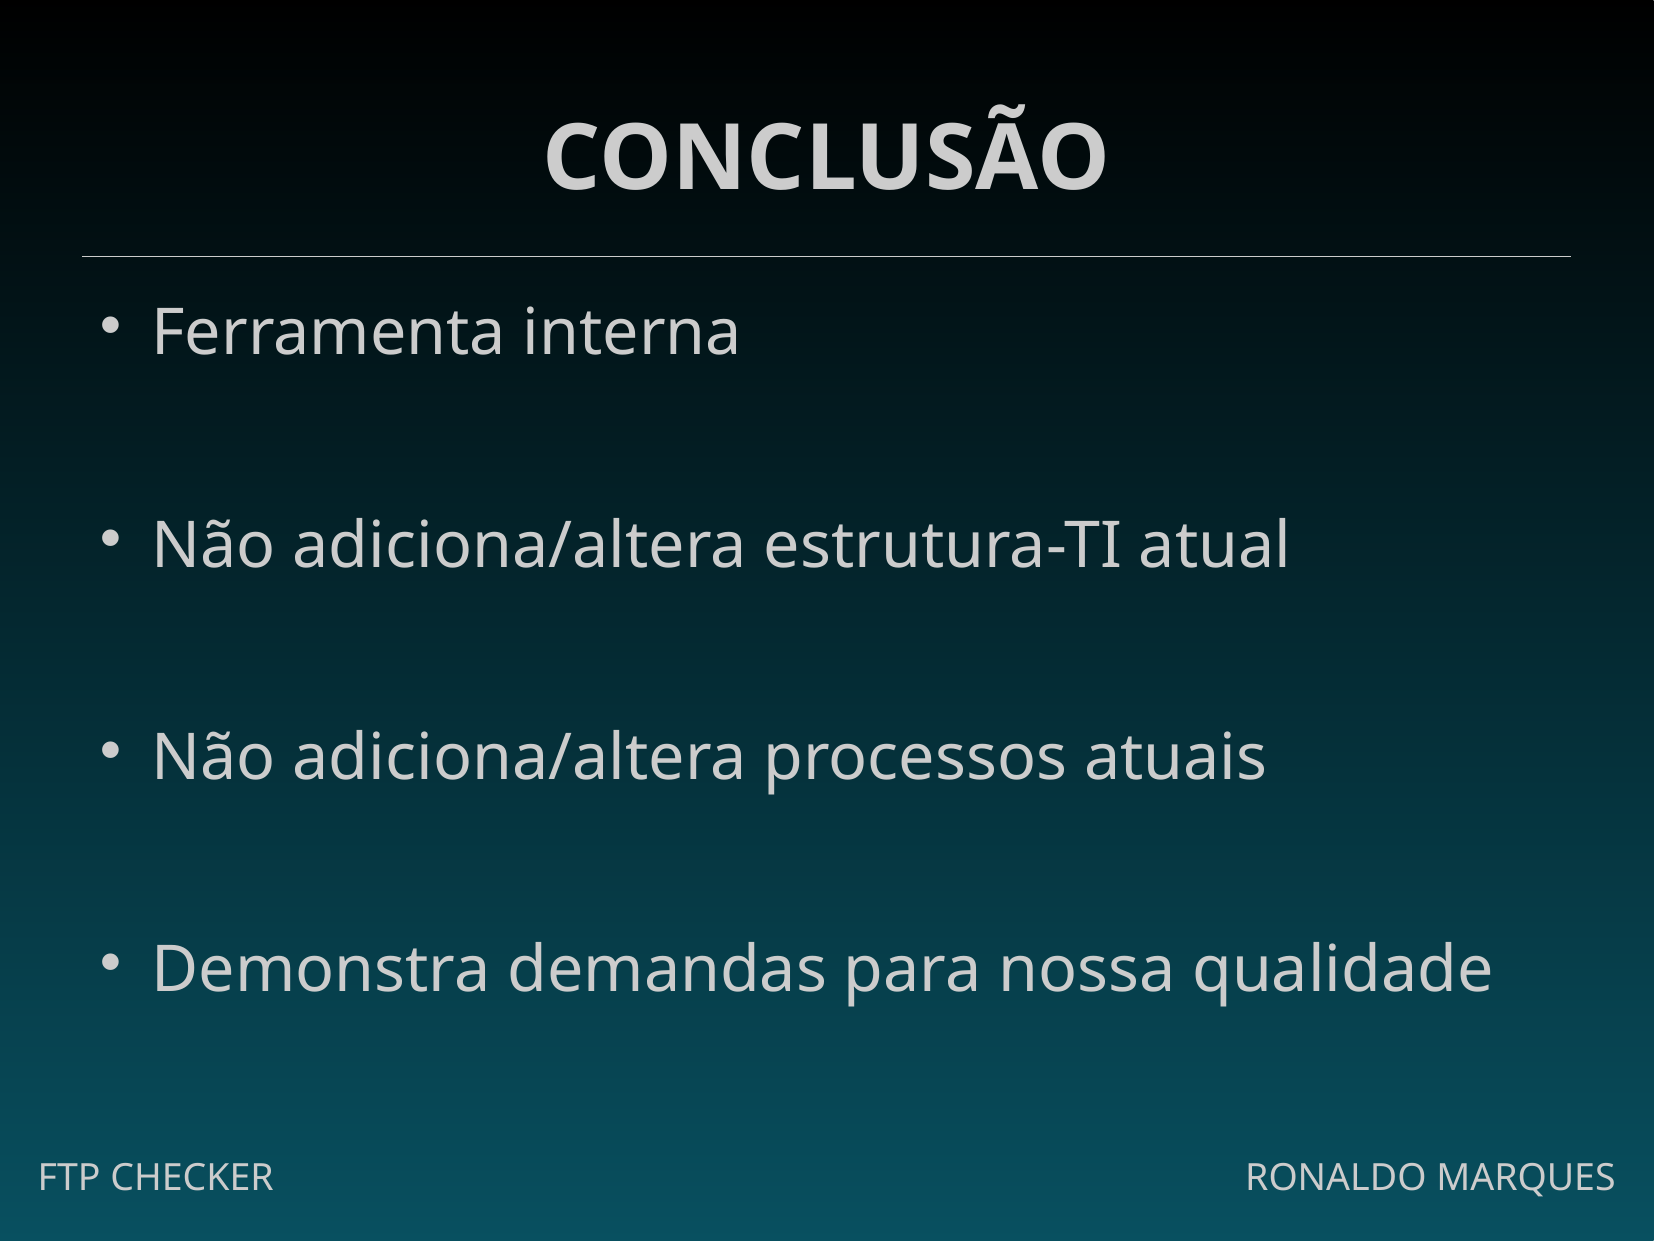

CONCLUSÃO
Ferramenta interna
Não adiciona/altera estrutura-TI atual
Não adiciona/altera processos atuais
Demonstra demandas para nossa qualidade
FTP CHECKER
RONALDO MARQUES